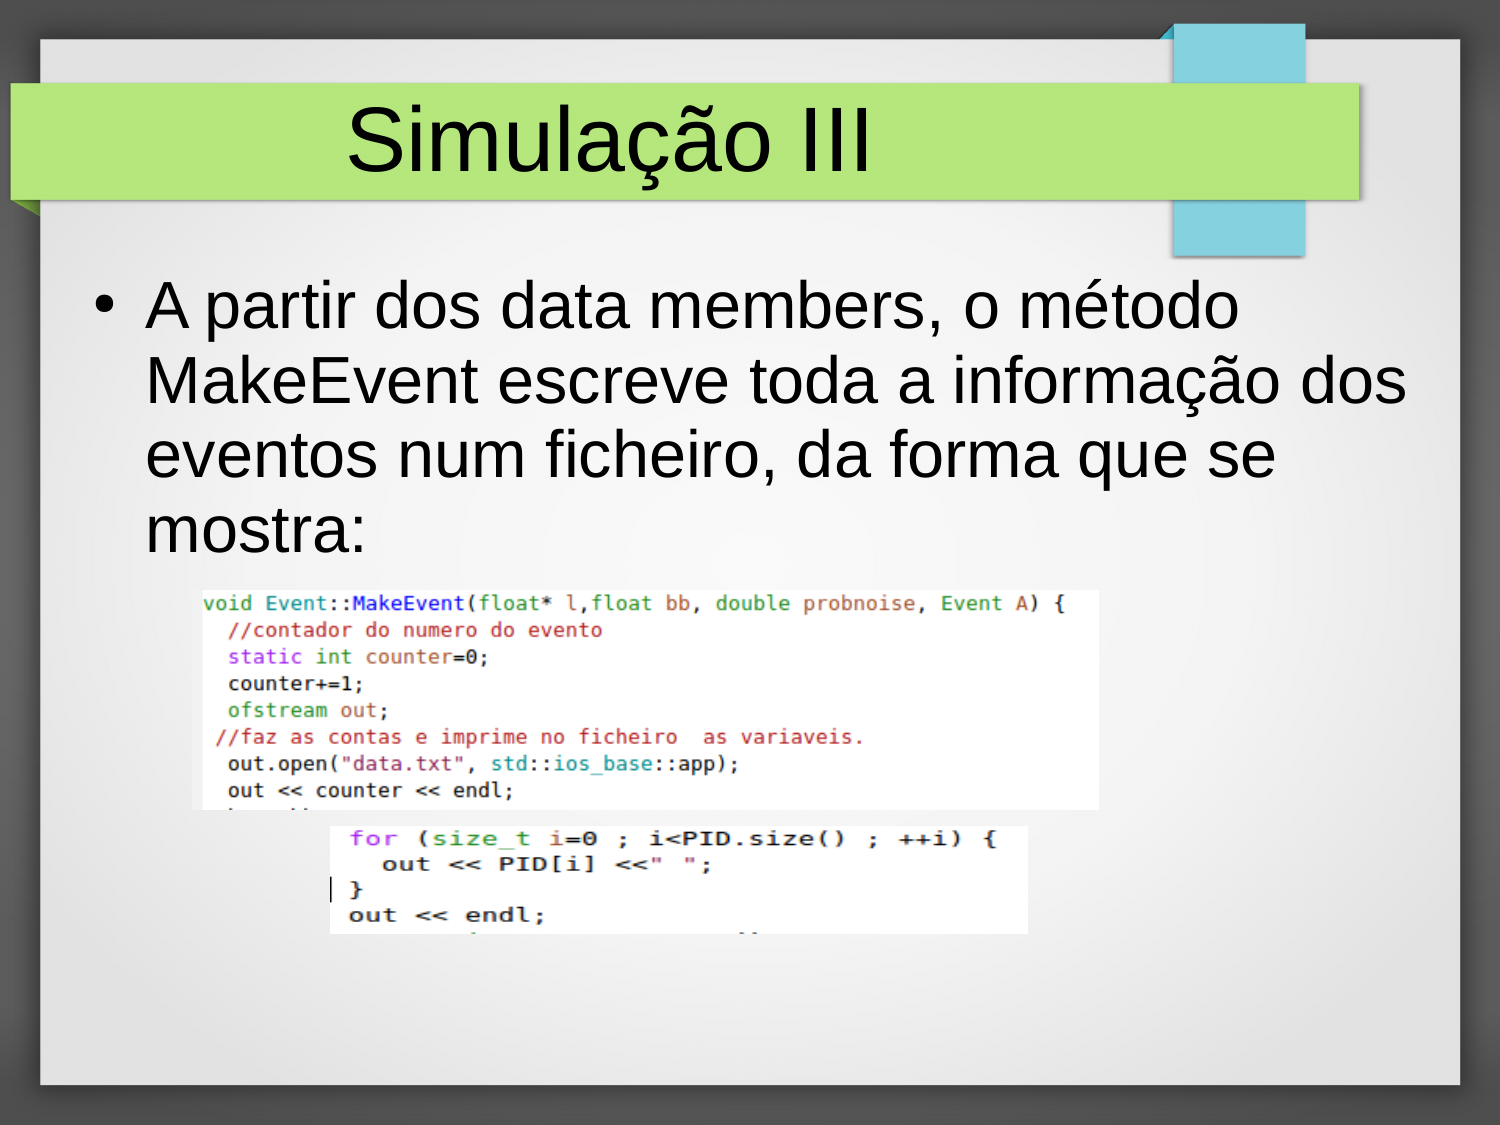

# Simulação III
A partir dos data members, o método MakeEvent escreve toda a informação dos eventos num ficheiro, da forma que se mostra: